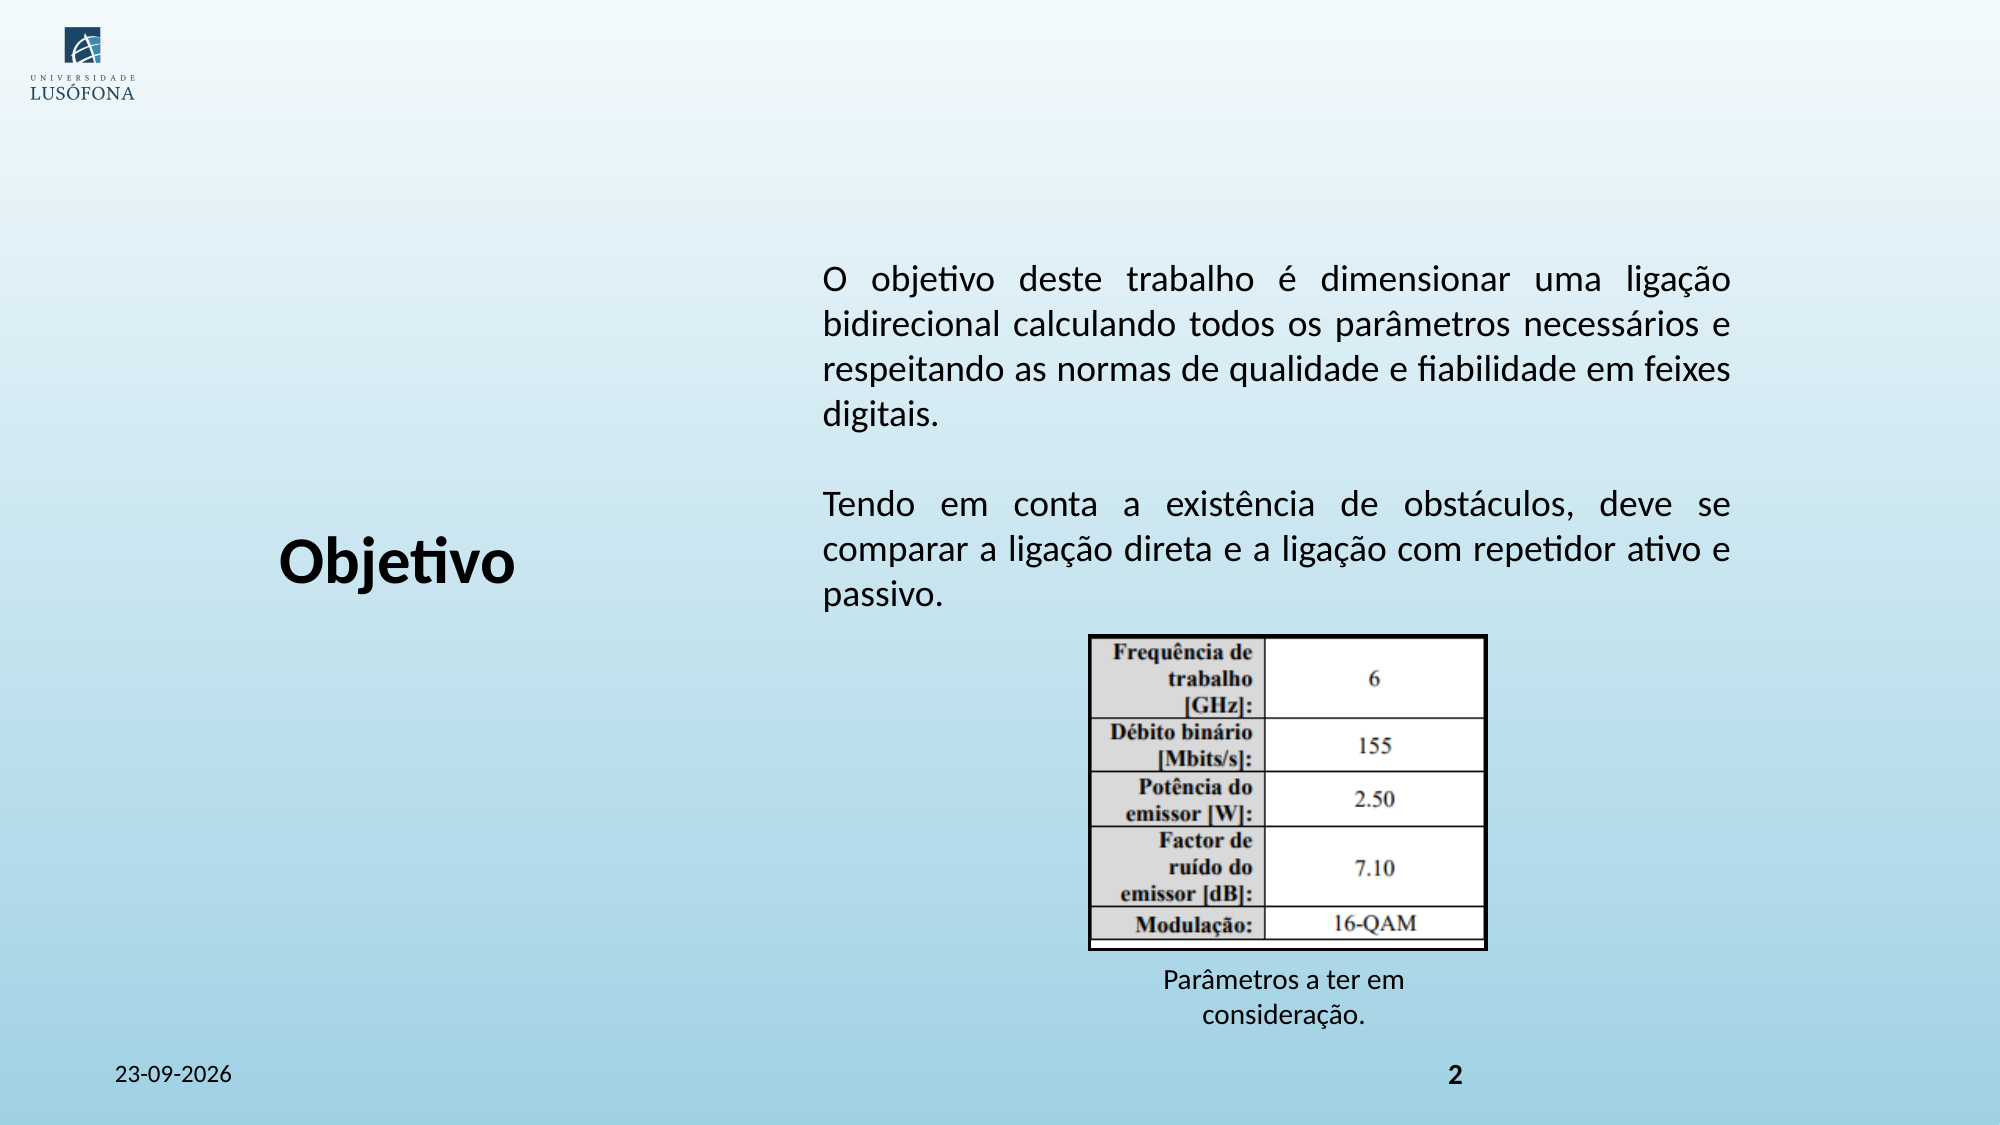

O objetivo deste trabalho é dimensionar uma ligação bidirecional calculando todos os parâmetros necessários e respeitando as normas de qualidade e fiabilidade em feixes digitais.
Tendo em conta a existência de obstáculos, deve se comparar a ligação direta e a ligação com repetidor ativo e passivo.
Objetivo
Parâmetros a ter em consideração.
1